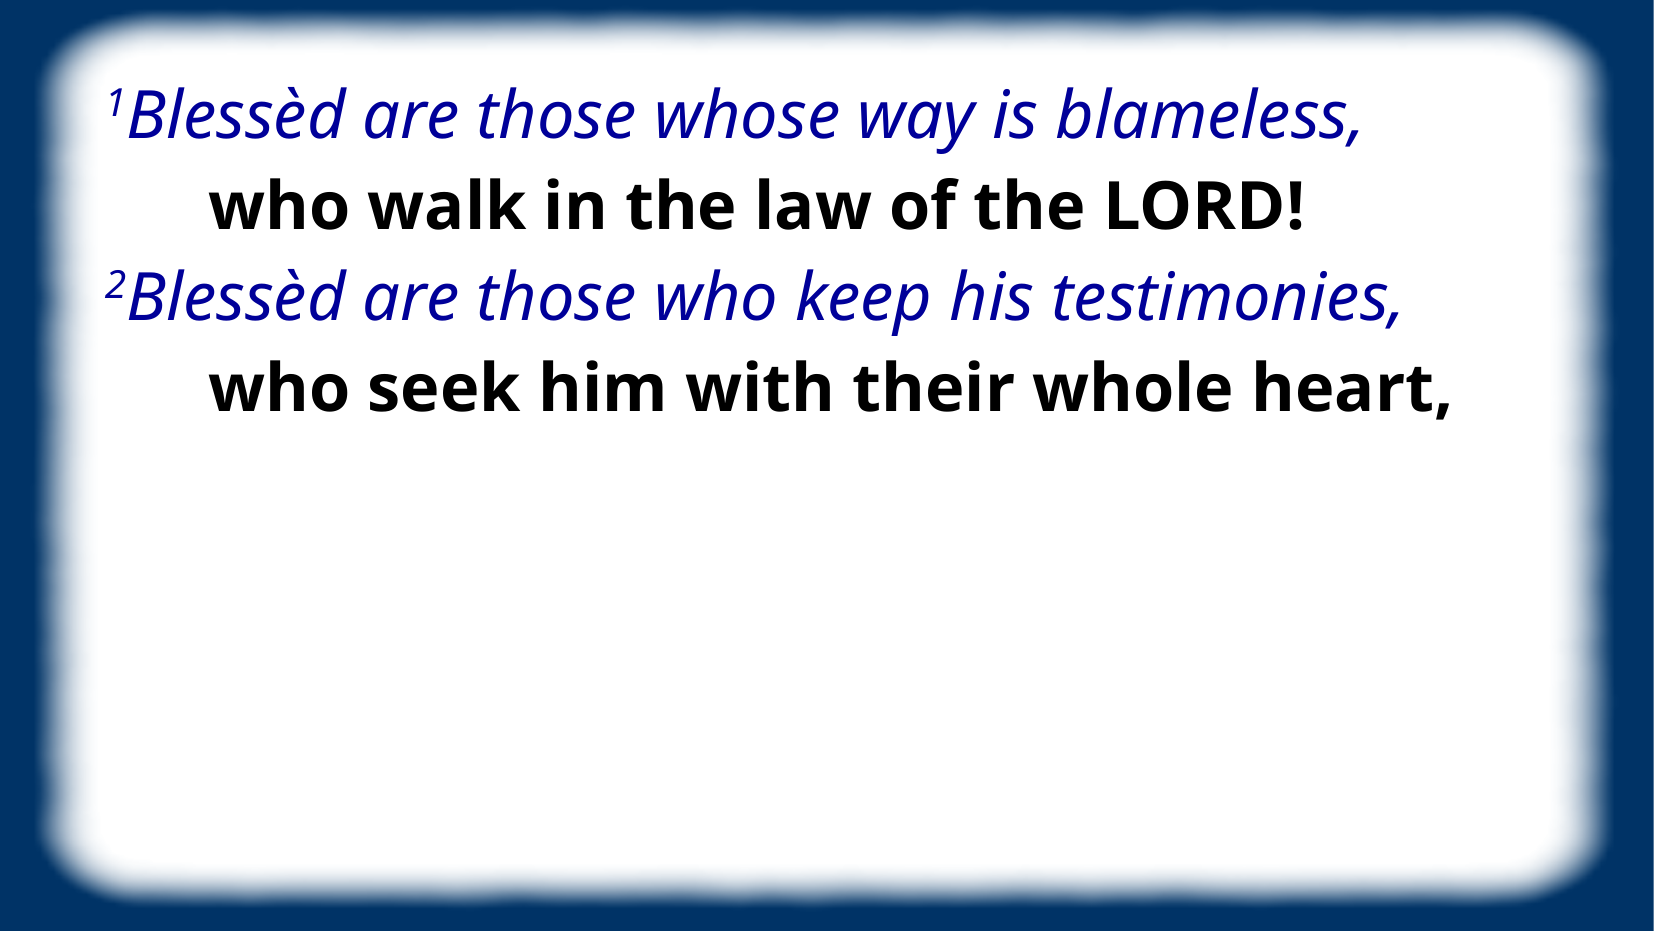

1Blessèd are those whose way is blameless,
 who walk in the law of the LORD!
2Blessèd are those who keep his testimonies,
 who seek him with their whole heart,